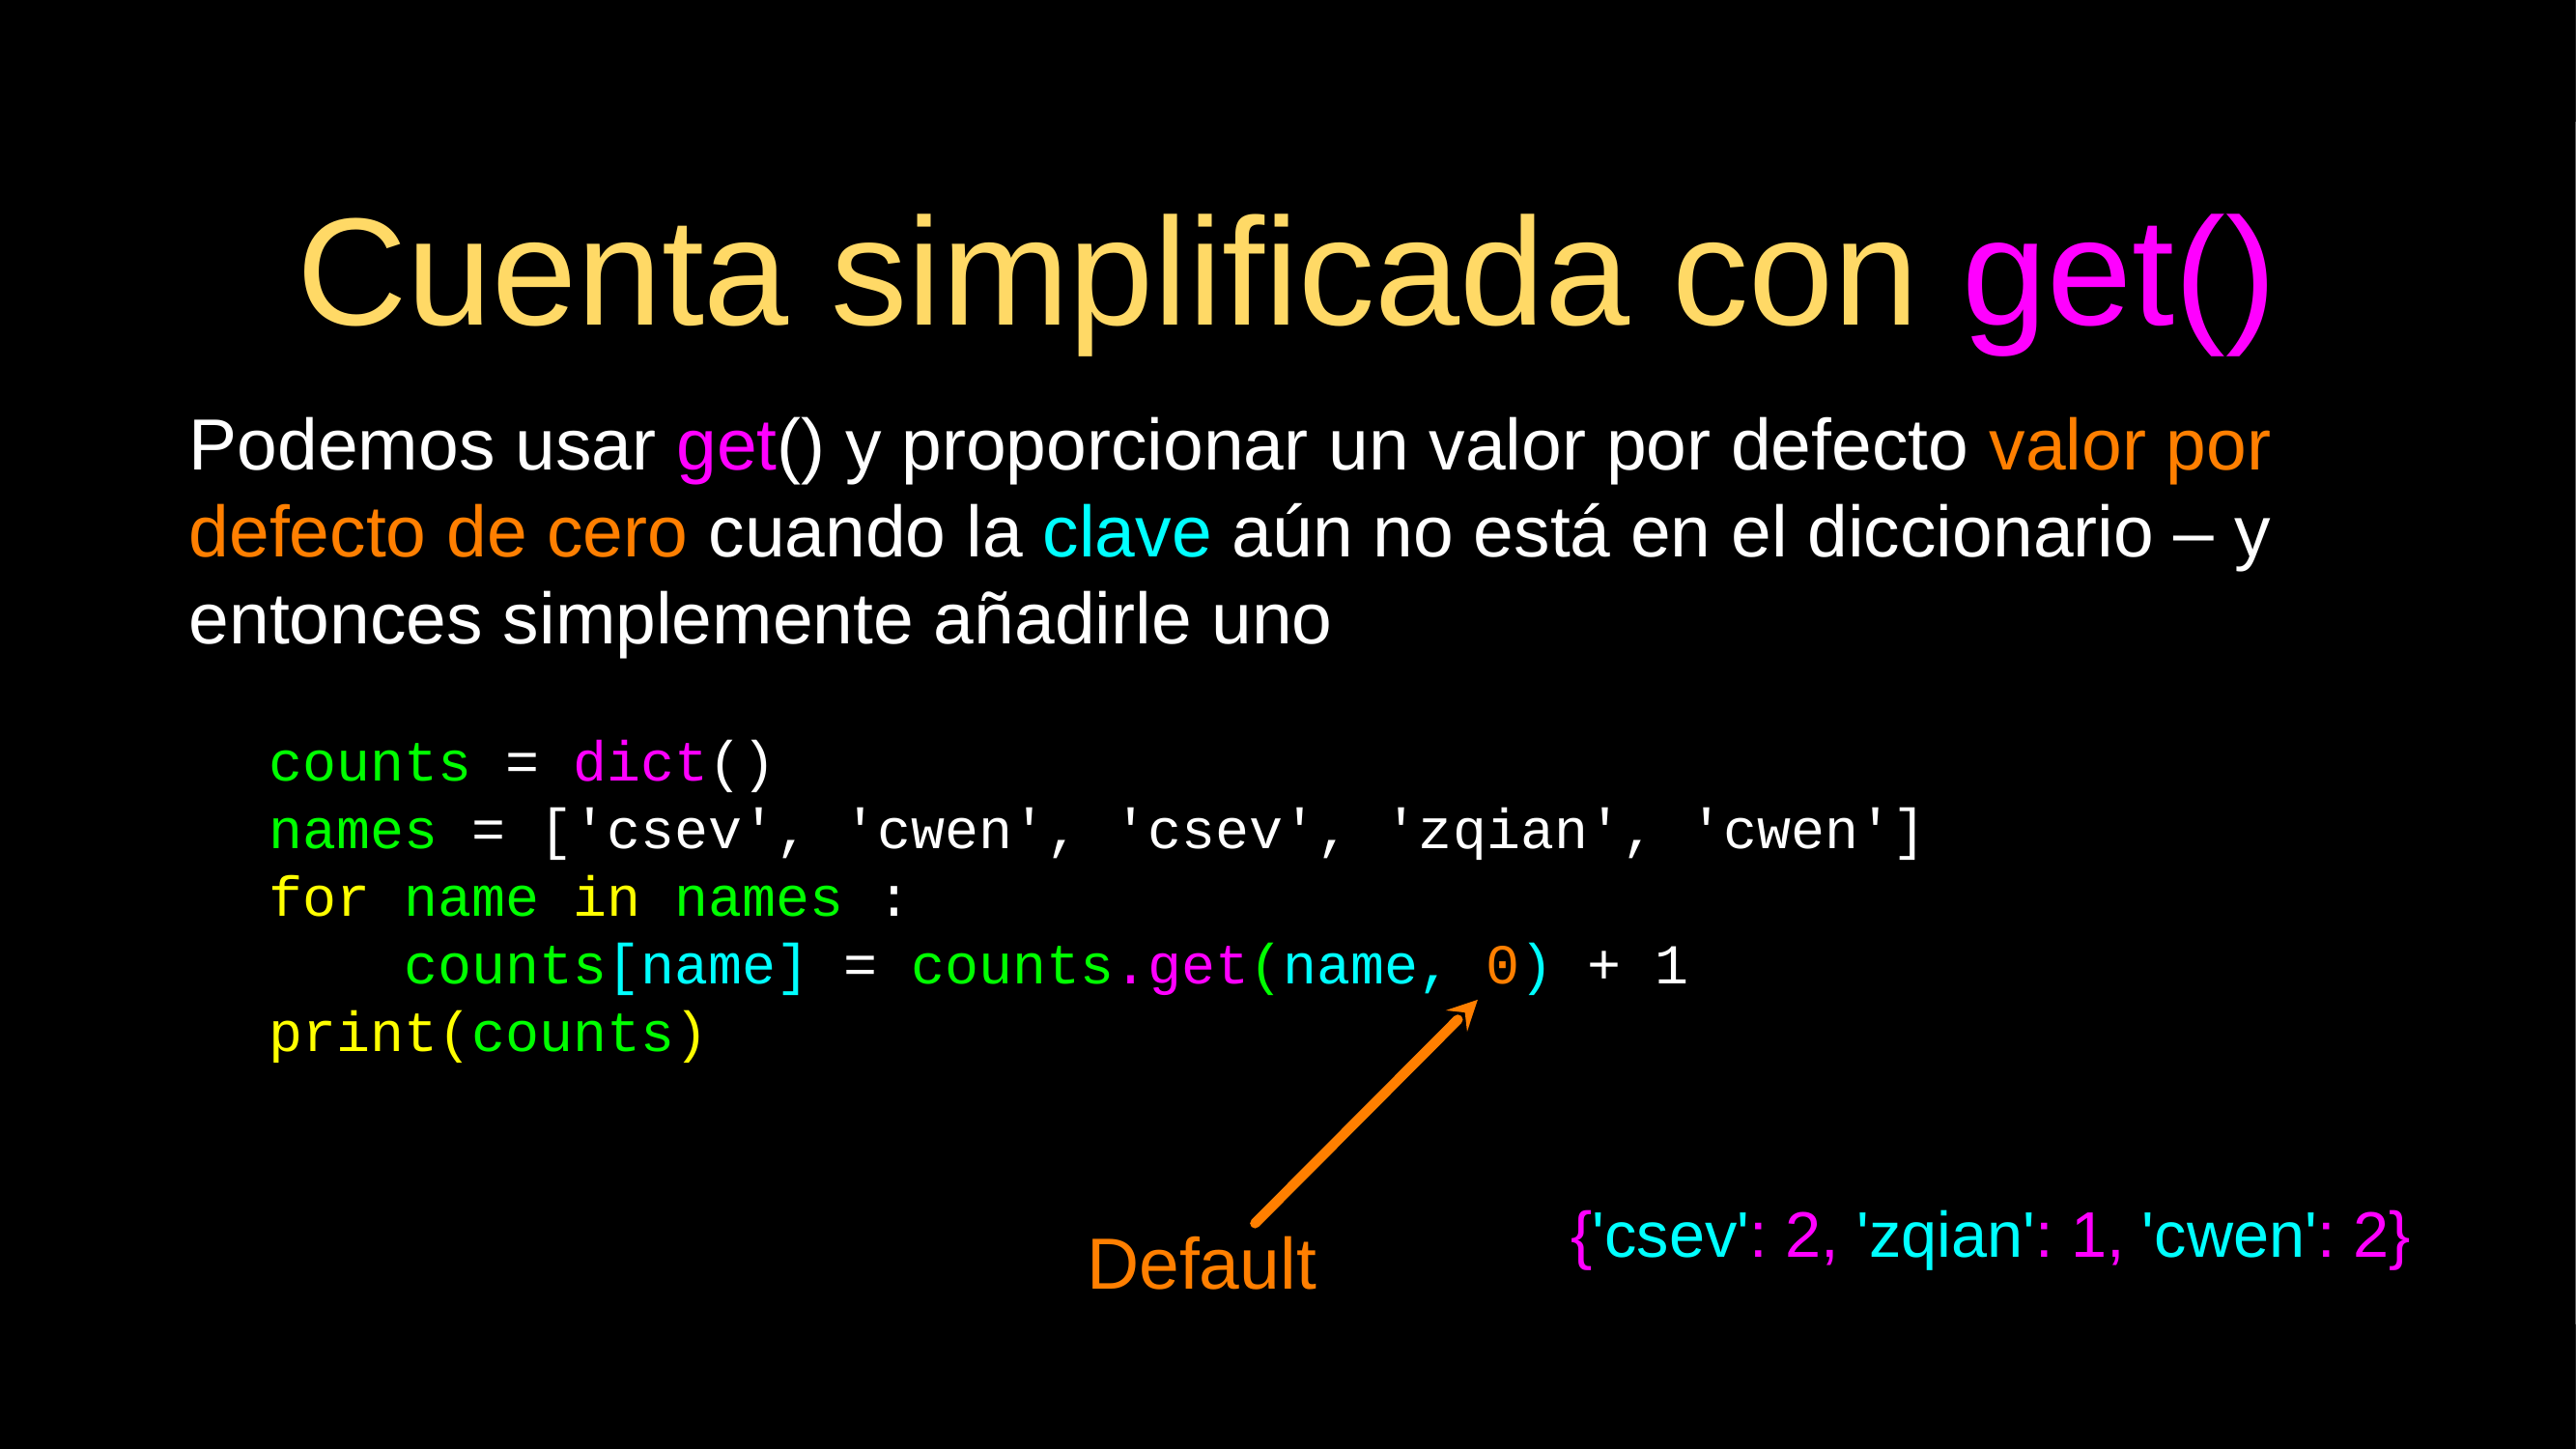

# Cuenta simplificada con get()
Podemos usar get() y proporcionar un valor por defecto valor por defecto de cero cuando la clave aún no está en el diccionario – y entonces simplemente añadirle uno
counts = dict()
names = ['csev', 'cwen', 'csev', 'zqian', 'cwen']
for name in names :
 counts[name] = counts.get(name, 0) + 1
print(counts)
{'csev': 2, 'zqian': 1, 'cwen': 2}
Default